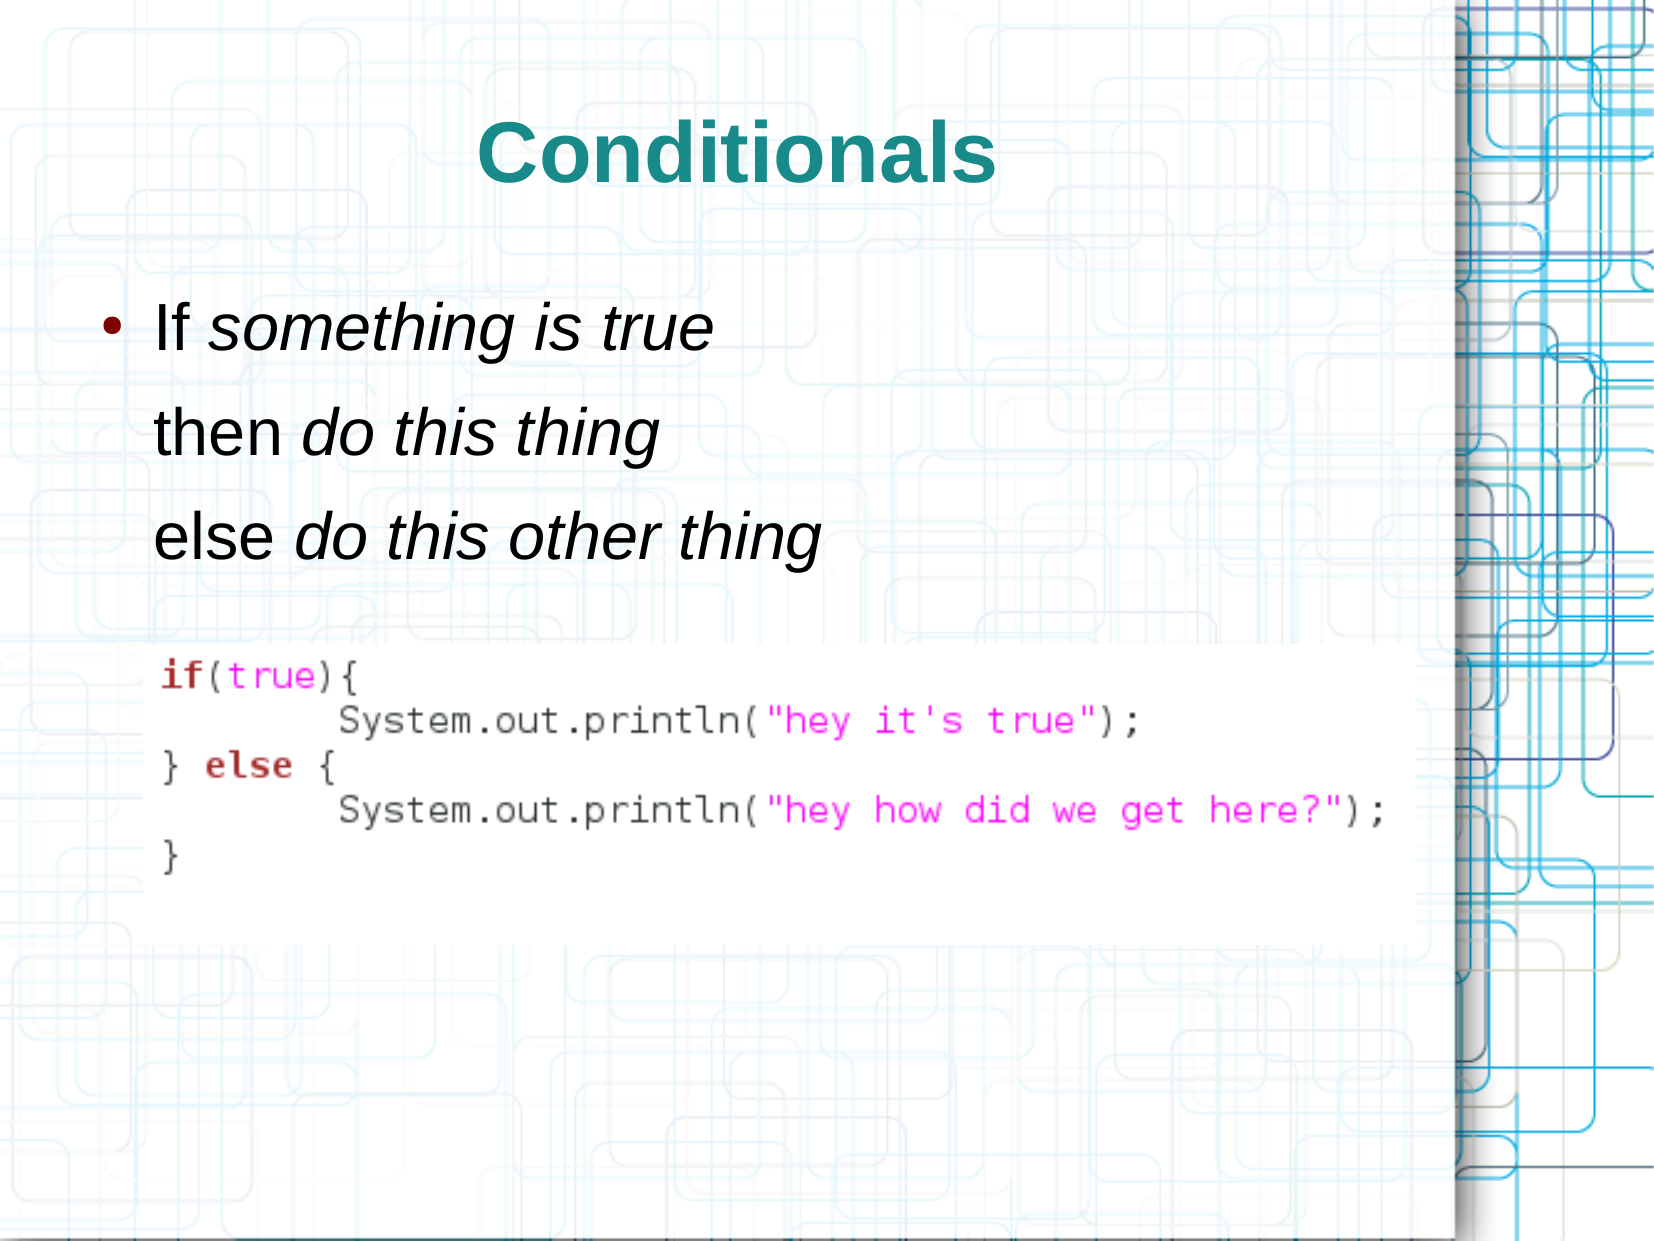

# Conditionals
If something is true
then do this thing
else do this other thing